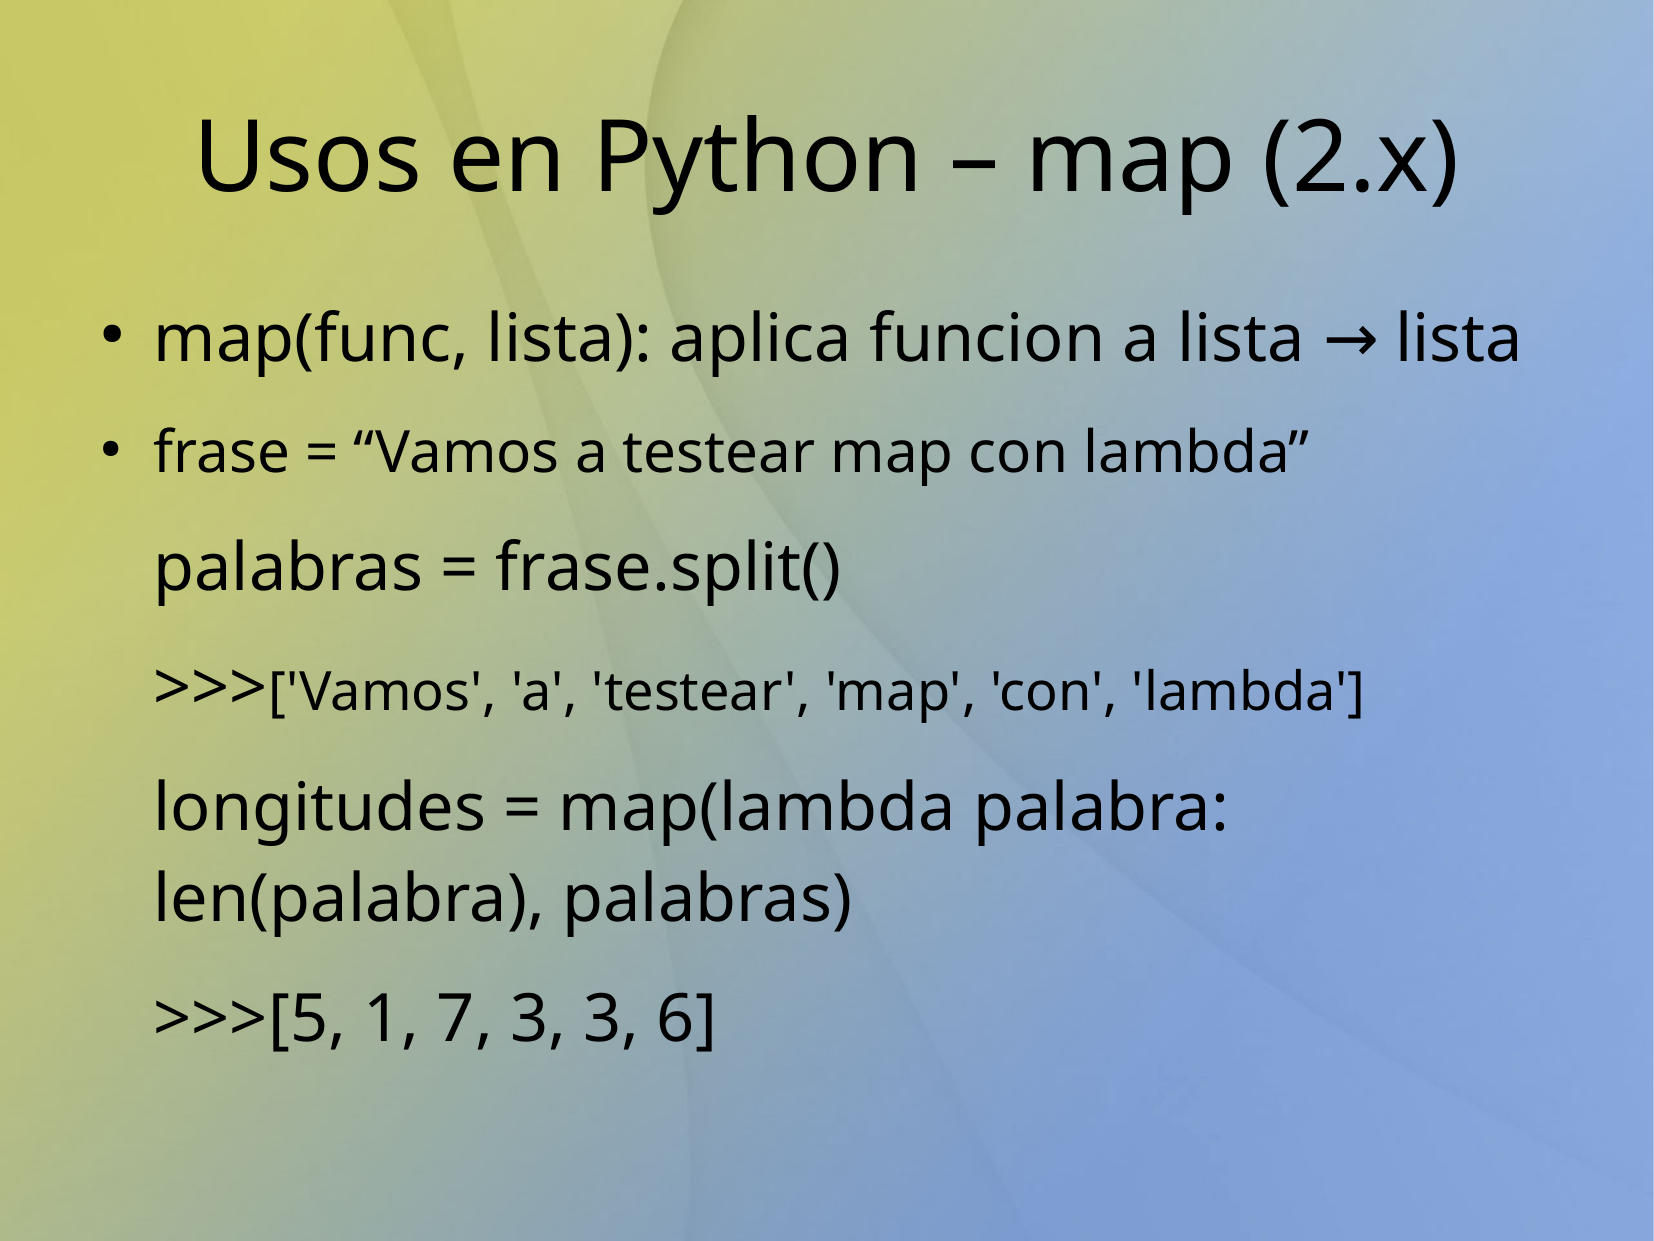

# Usos en Python – map (2.x)
map(func, lista): aplica funcion a lista → lista
frase = “Vamos a testear map con lambda”
palabras = frase.split()
>>>['Vamos', 'a', 'testear', 'map', 'con', 'lambda']
longitudes = map(lambda palabra: len(palabra), palabras)
>>>[5, 1, 7, 3, 3, 6]